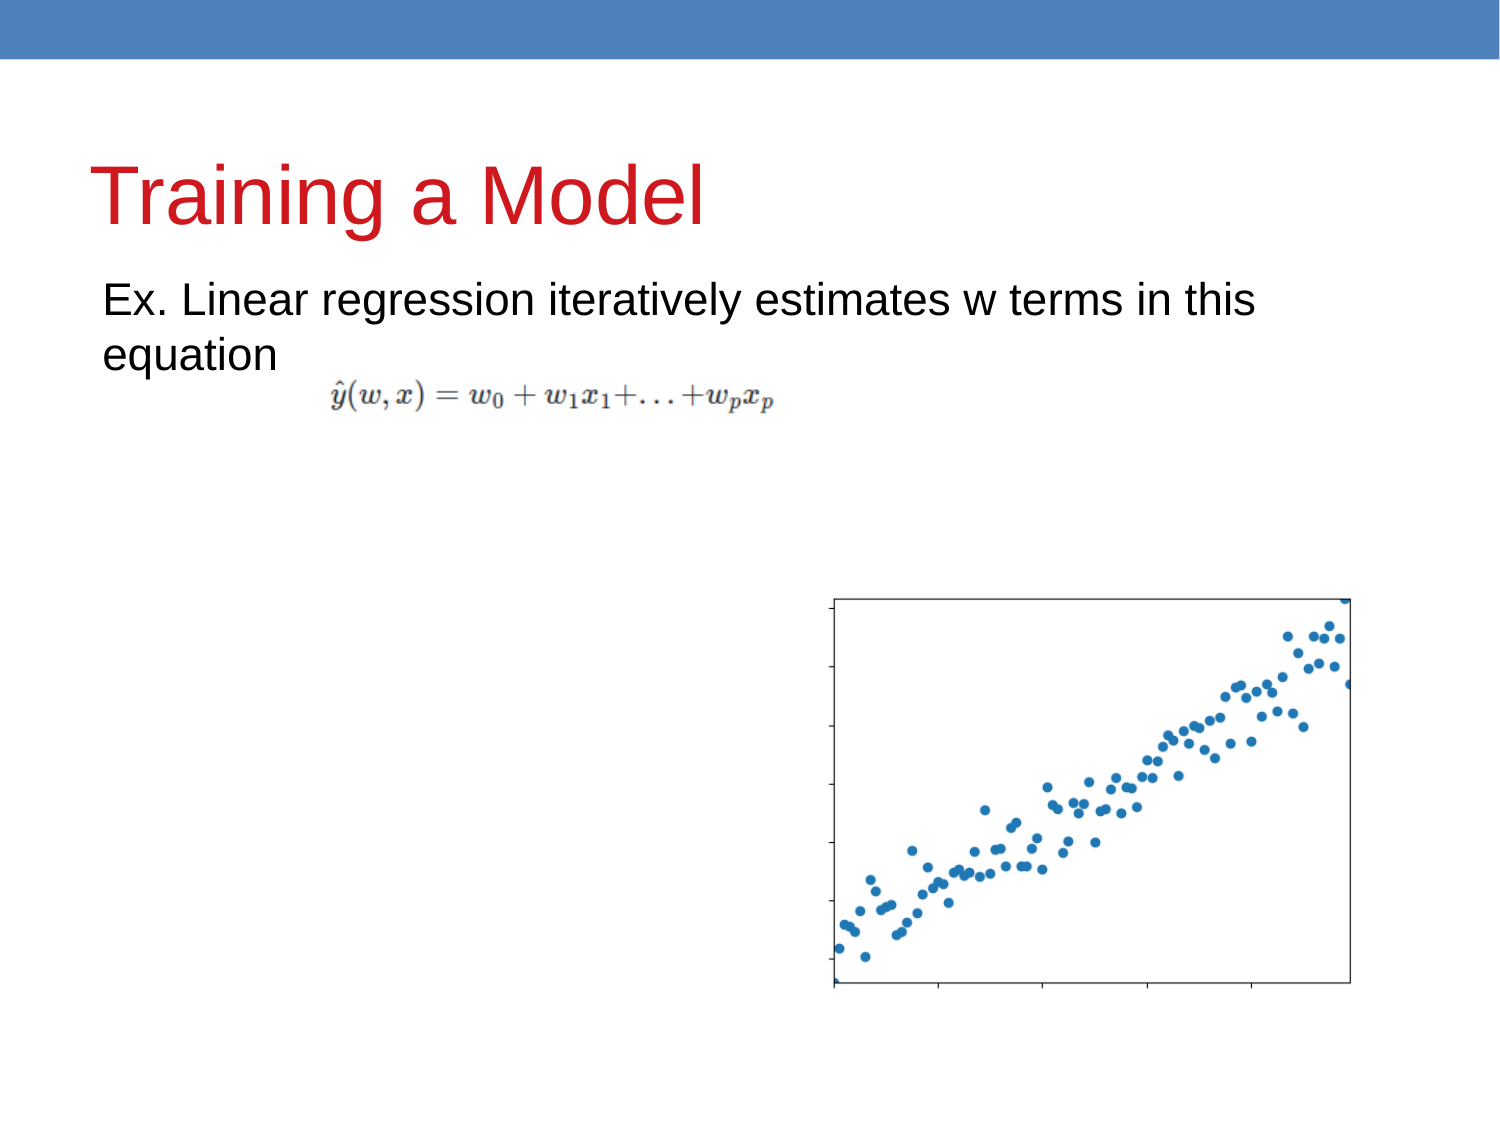

Training a Model
Ex. Linear regression iteratively estimates w terms in this equation